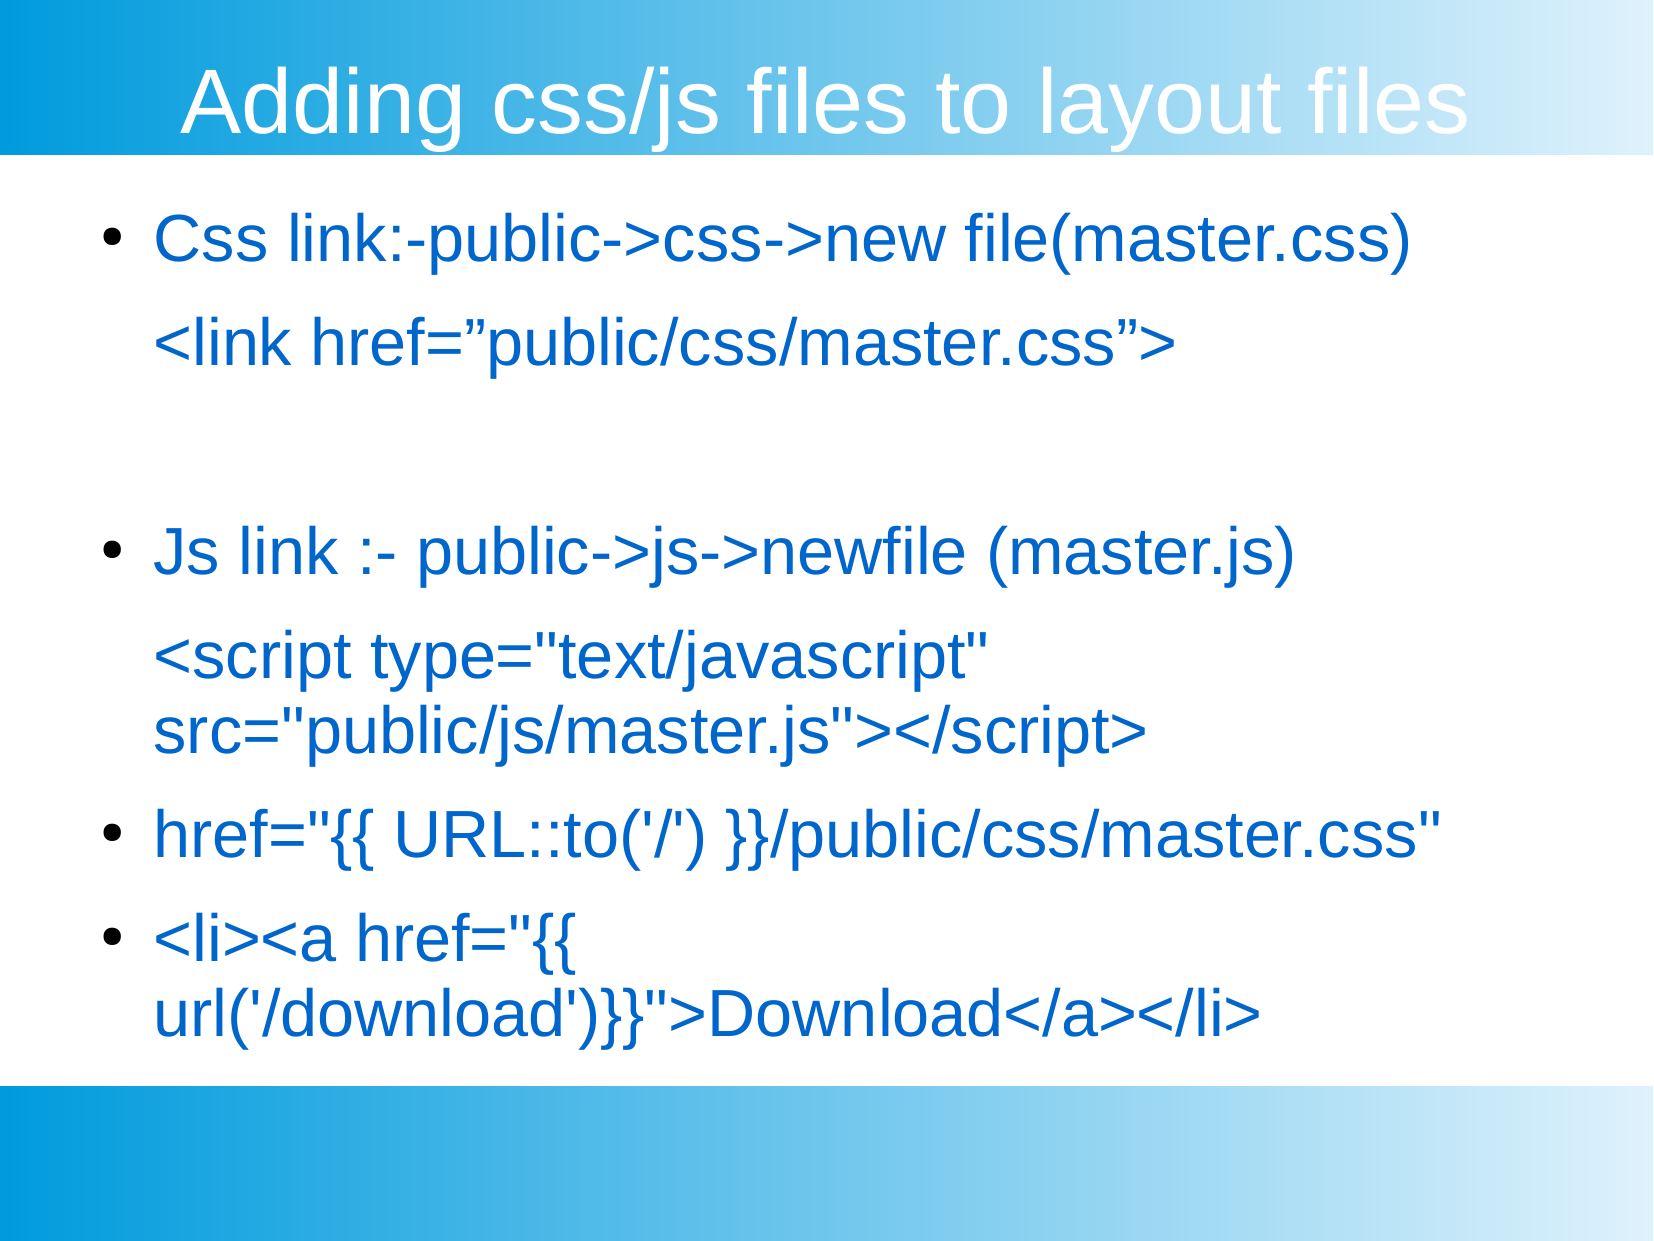

# Adding css/js files to layout files
Css link:-public->css->new file(master.css)
<link href=”public/css/master.css”>
Js link :- public->js->newfile (master.js)
<script type="text/javascript" src="public/js/master.js"></script>
href="{{ URL::to('/') }}/public/css/master.css"
<li><a href="{{ url('/download')}}">Download</a></li>